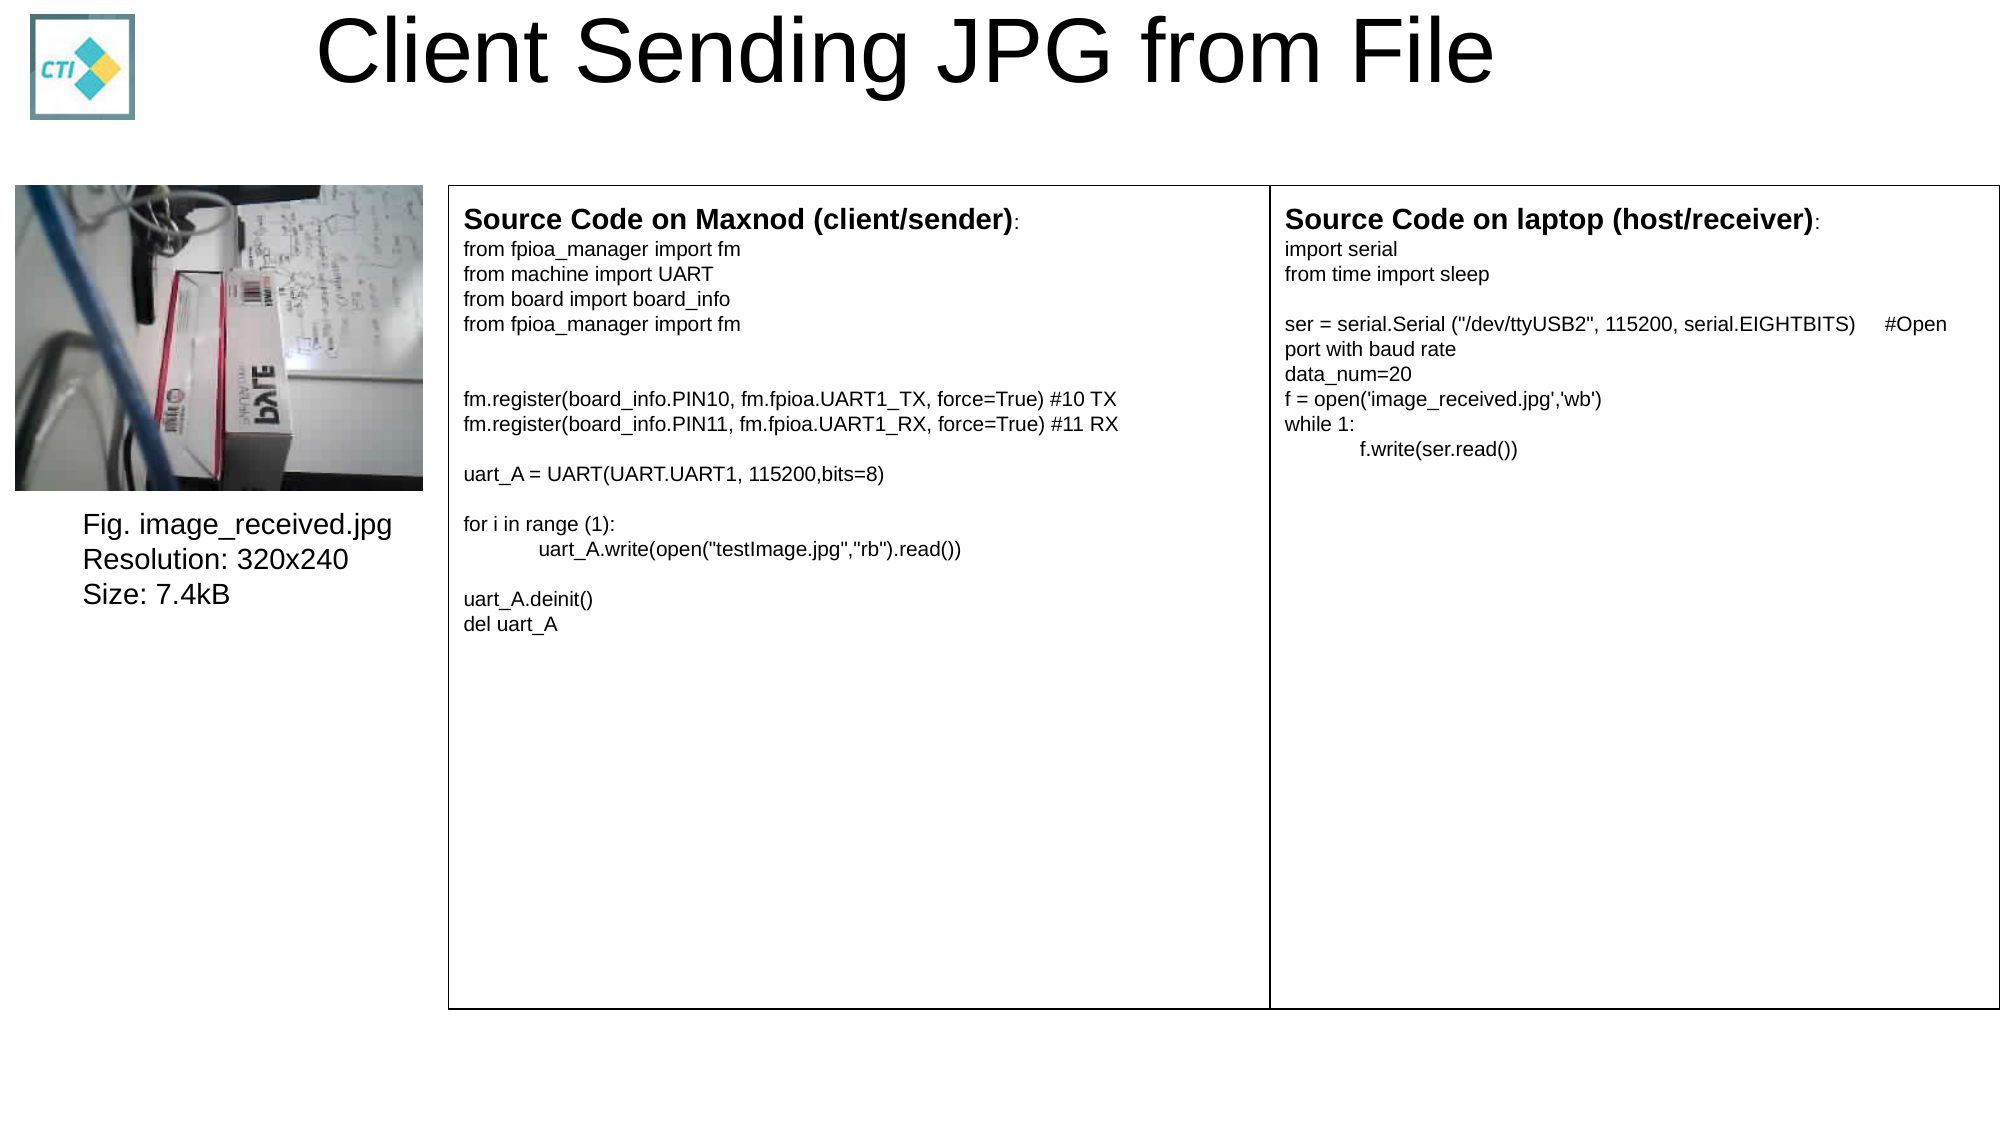

Client Sending JPG from File
Source Code on Maxnod (client/sender):
from fpioa_manager import fm
from machine import UART
from board import board_info
from fpioa_manager import fm
fm.register(board_info.PIN10, fm.fpioa.UART1_TX, force=True) #10 TX
fm.register(board_info.PIN11, fm.fpioa.UART1_RX, force=True) #11 RX
uart_A = UART(UART.UART1, 115200,bits=8)
for i in range (1):
	uart_A.write(open("testImage.jpg","rb").read())
uart_A.deinit()
del uart_A
Source Code on laptop (host/receiver):
import serial
from time import sleep
ser = serial.Serial ("/dev/ttyUSB2", 115200, serial.EIGHTBITS)	#Open port with baud rate
data_num=20
f = open('image_received.jpg','wb')
while 1:
	f.write(ser.read())
Fig. image_received.jpg
Resolution: 320x240
Size: 7.4kB